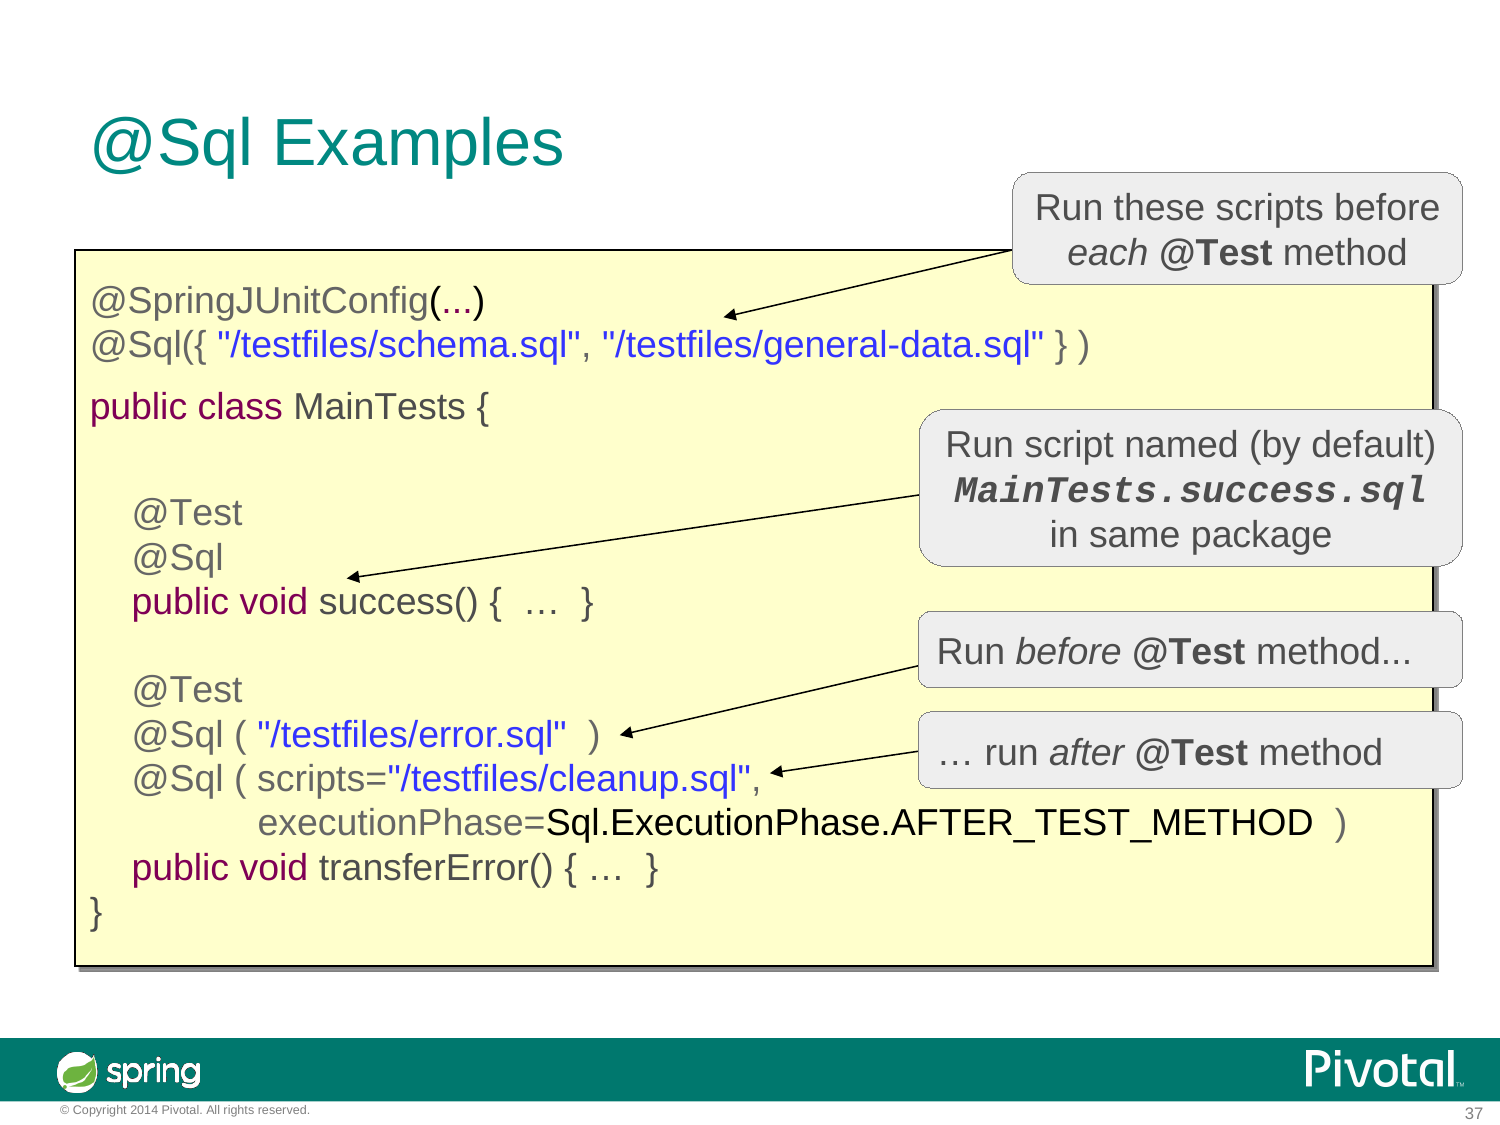

# @Sql Examples
Run these scripts before
each @Test method
@SpringJUnitConfig(...)
@Sql({ "/testfiles/schema.sql", "/testfiles/general-data.sql" } )
public class MainTests {
 @Test
 @Sql
 public void success() { … }
 @Test
 @Sql ( "/testfiles/error.sql" )
 @Sql ( scripts="/testfiles/cleanup.sql",
 executionPhase=Sql.ExecutionPhase.AFTER_TEST_METHOD )
 public void transferError() { … }
}
Run script named (by default)
MainTests.success.sql
in same package
Run before @Test method...
… run after @Test method